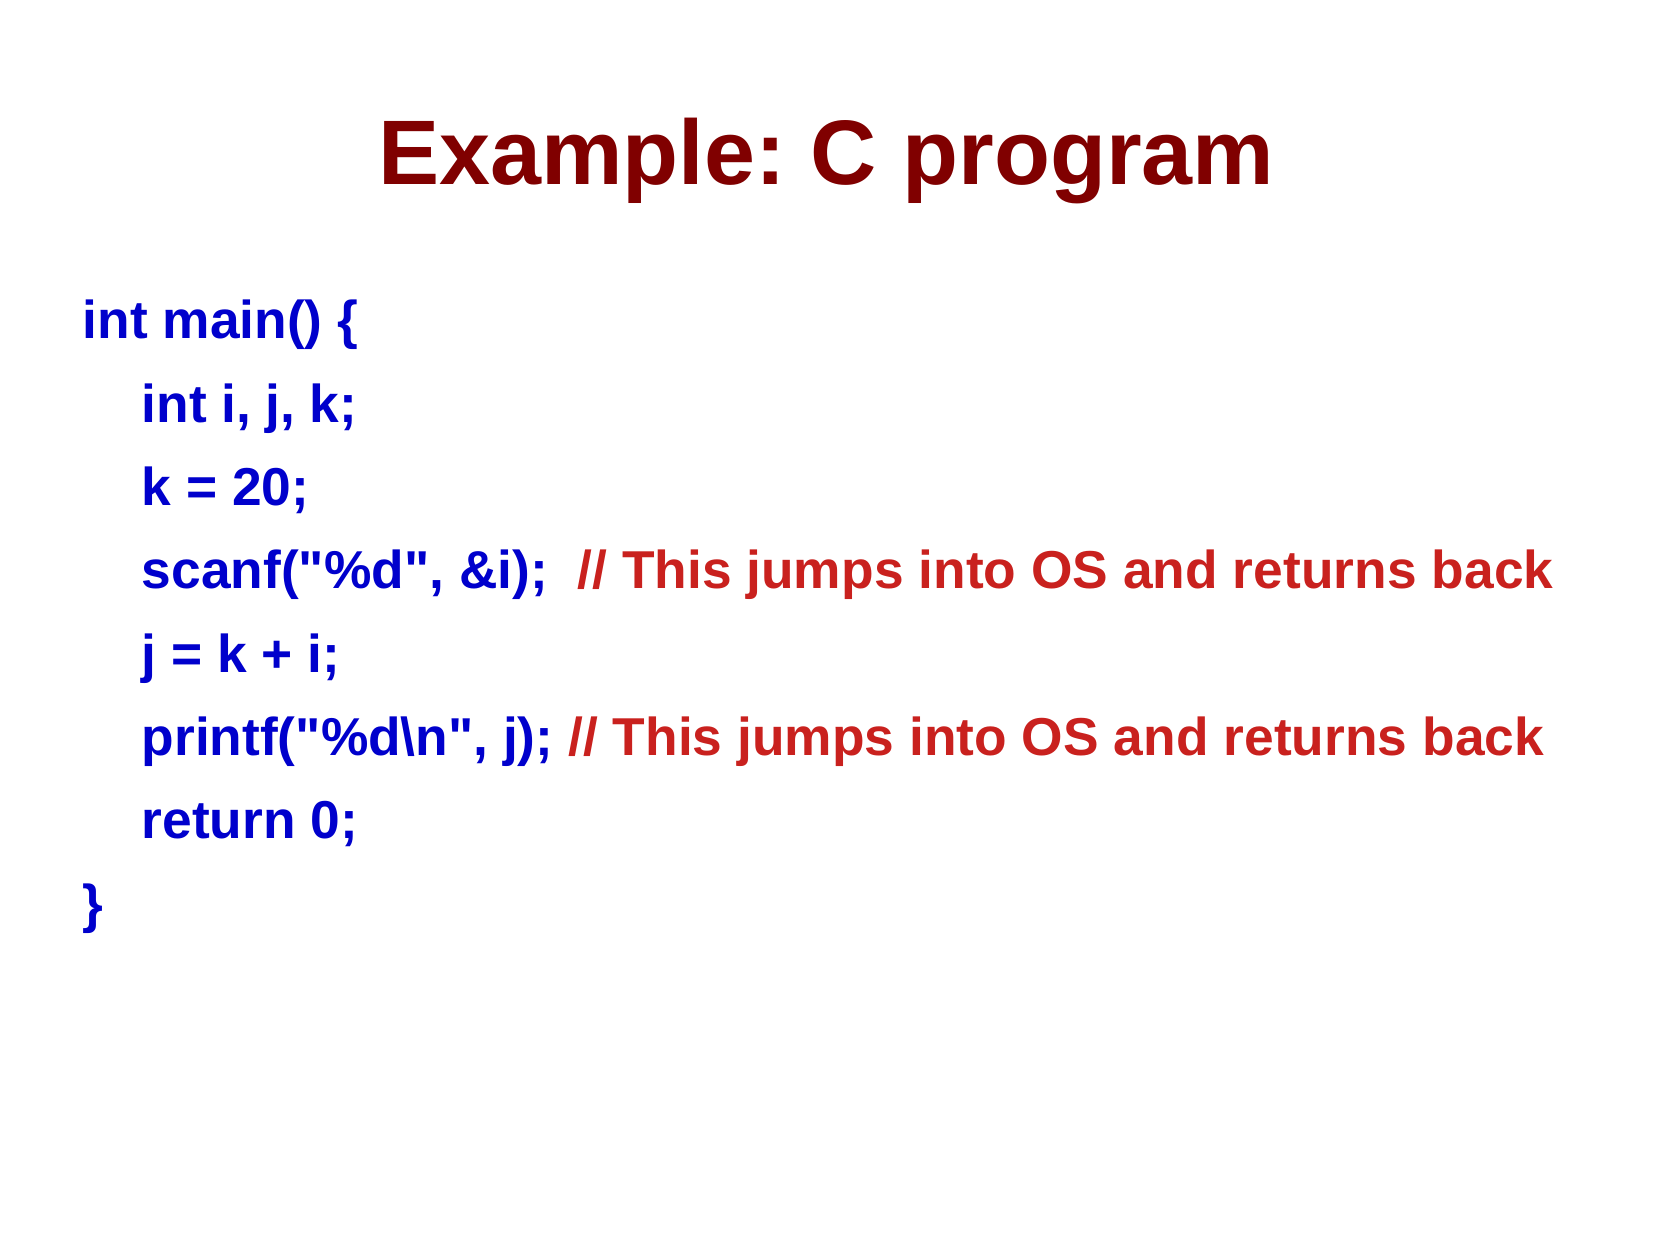

# Example: C program
int main() {
 int i, j, k;
 k = 20;
 scanf("%d", &i); // This jumps into OS and returns back
 j = k + i;
 printf("%d\n", j); // This jumps into OS and returns back
 return 0;
}